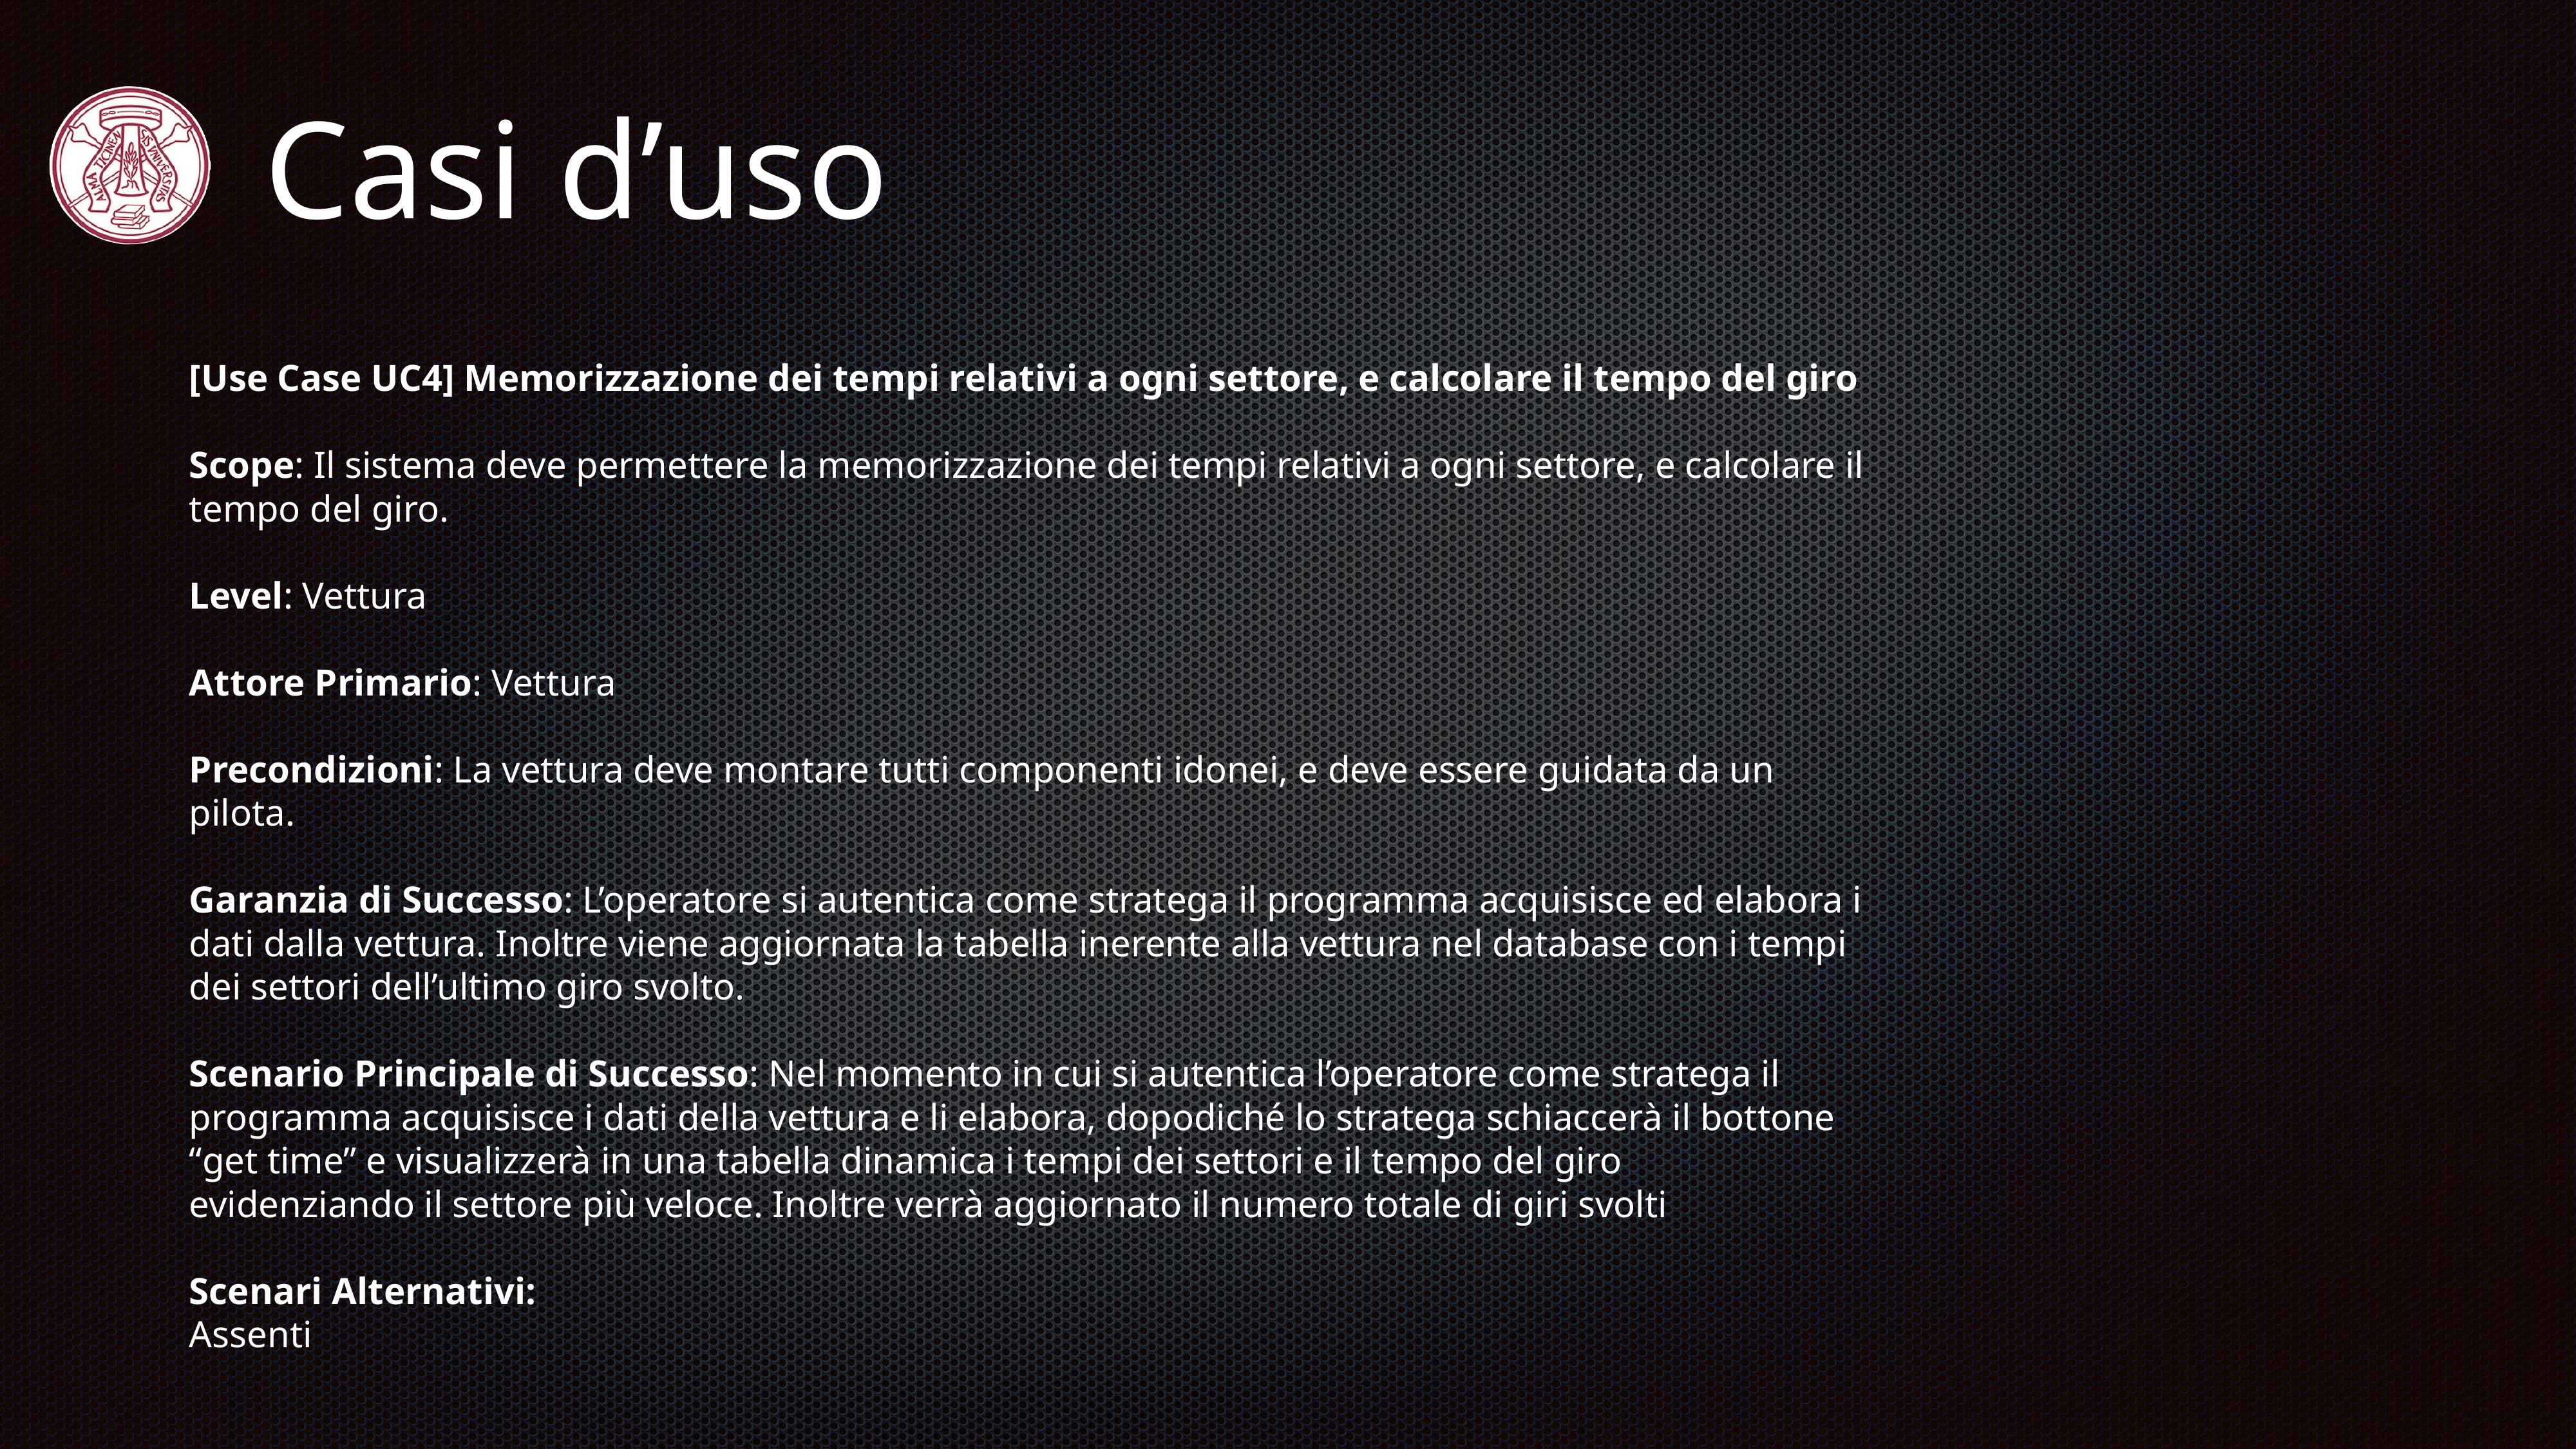

# Casi d’uso
[Use Case UC4] Memorizzazione dei tempi relativi a ogni settore, e calcolare il tempo del giro
Scope: Il sistema deve permettere la memorizzazione dei tempi relativi a ogni settore, e calcolare il
tempo del giro.
Level: Vettura
Attore Primario: Vettura
Precondizioni: La vettura deve montare tutti componenti idonei, e deve essere guidata da un
pilota.
Garanzia di Successo: L’operatore si autentica come stratega il programma acquisisce ed elabora i
dati dalla vettura. Inoltre viene aggiornata la tabella inerente alla vettura nel database con i tempi
dei settori dell’ultimo giro svolto.
Scenario Principale di Successo: Nel momento in cui si autentica l’operatore come stratega il
programma acquisisce i dati della vettura e li elabora, dopodiché lo stratega schiaccerà il bottone
“get time” e visualizzerà in una tabella dinamica i tempi dei settori e il tempo del giro
evidenziando il settore più veloce. Inoltre verrà aggiornato il numero totale di giri svolti
Scenari Alternativi:
Assenti